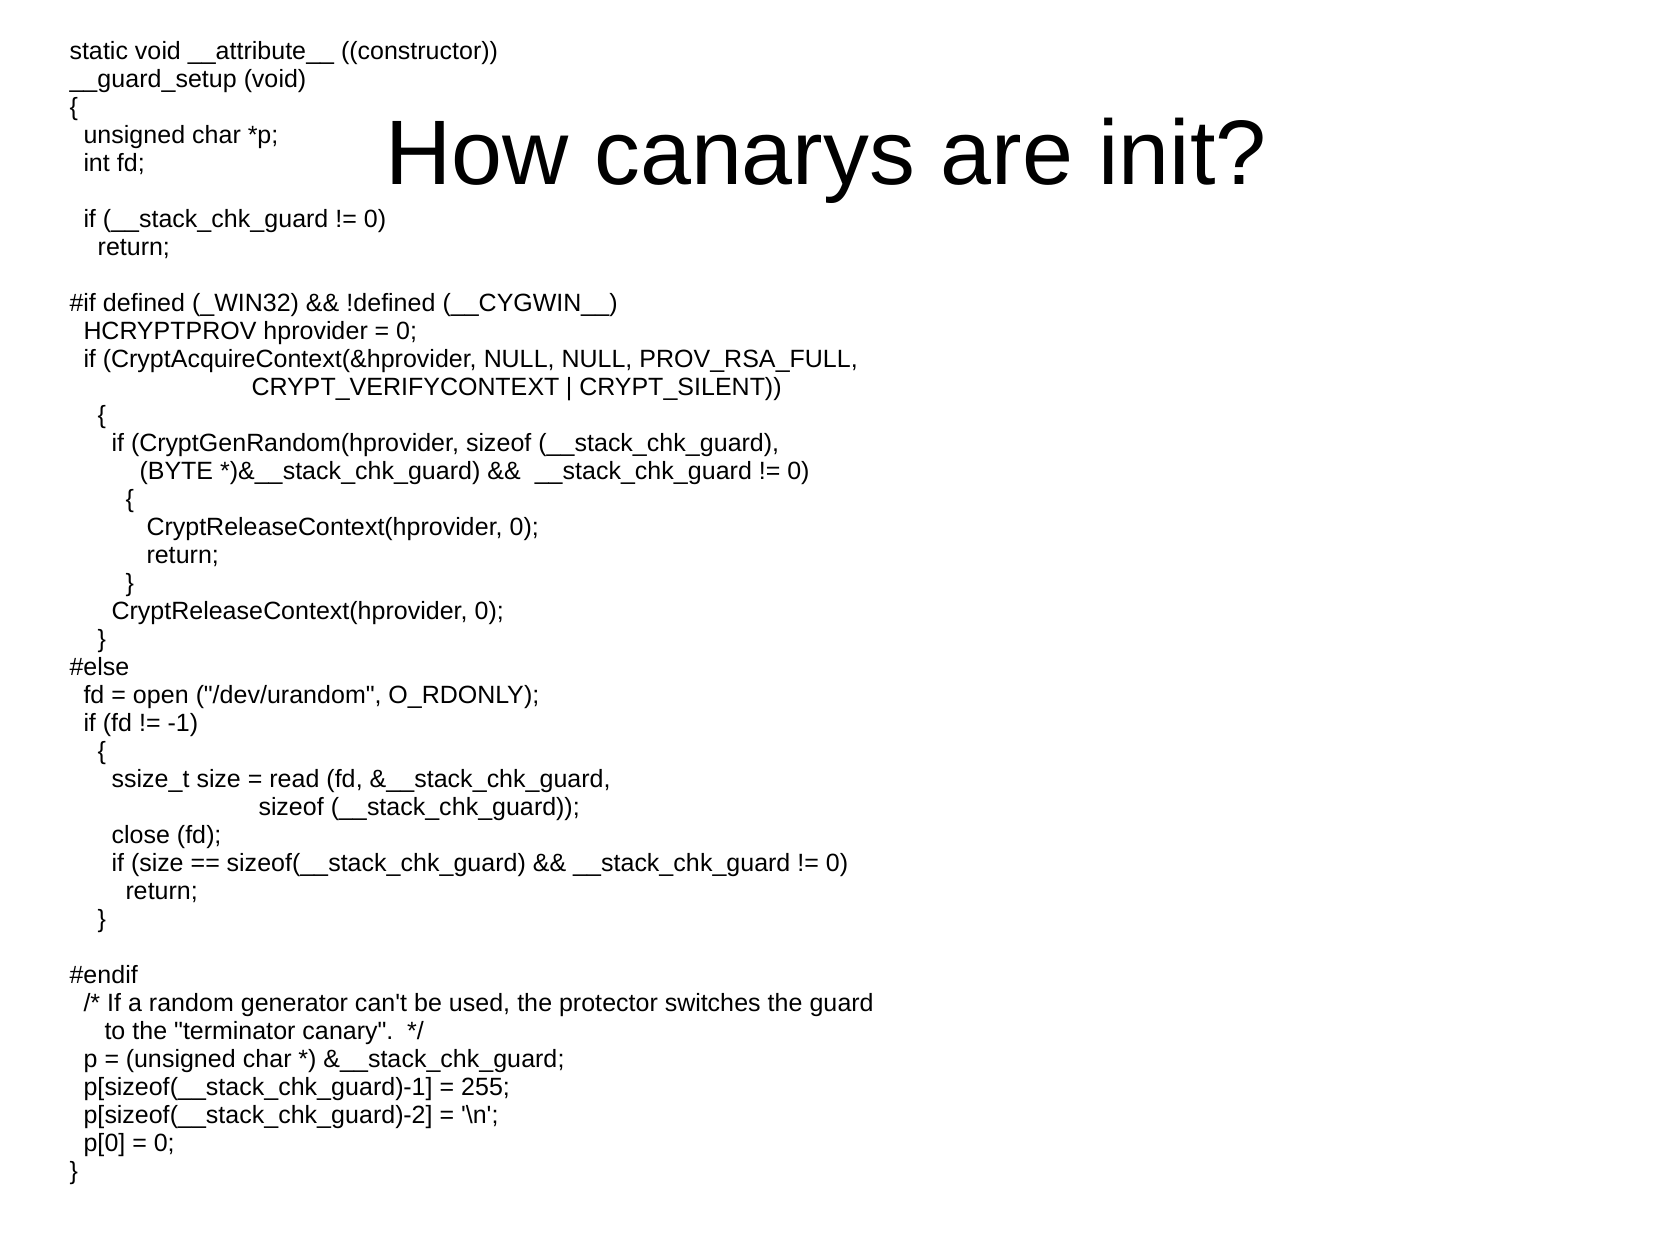

static void __attribute__ ((constructor))
__guard_setup (void)
{
 unsigned char *p;
 int fd;
 if (__stack_chk_guard != 0)
 return;
#if defined (_WIN32) && !defined (__CYGWIN__)
 HCRYPTPROV hprovider = 0;
 if (CryptAcquireContext(&hprovider, NULL, NULL, PROV_RSA_FULL,
 CRYPT_VERIFYCONTEXT | CRYPT_SILENT))
 {
 if (CryptGenRandom(hprovider, sizeof (__stack_chk_guard),
 (BYTE *)&__stack_chk_guard) && __stack_chk_guard != 0)
 {
 CryptReleaseContext(hprovider, 0);
 return;
 }
 CryptReleaseContext(hprovider, 0);
 }
#else
 fd = open ("/dev/urandom", O_RDONLY);
 if (fd != -1)
 {
 ssize_t size = read (fd, &__stack_chk_guard,
 sizeof (__stack_chk_guard));
 close (fd);
 if (size == sizeof(__stack_chk_guard) && __stack_chk_guard != 0)
 return;
 }
#endif
 /* If a random generator can't be used, the protector switches the guard
 to the "terminator canary". */
 p = (unsigned char *) &__stack_chk_guard;
 p[sizeof(__stack_chk_guard)-1] = 255;
 p[sizeof(__stack_chk_guard)-2] = '\n';
 p[0] = 0;
}
# How canarys are init?